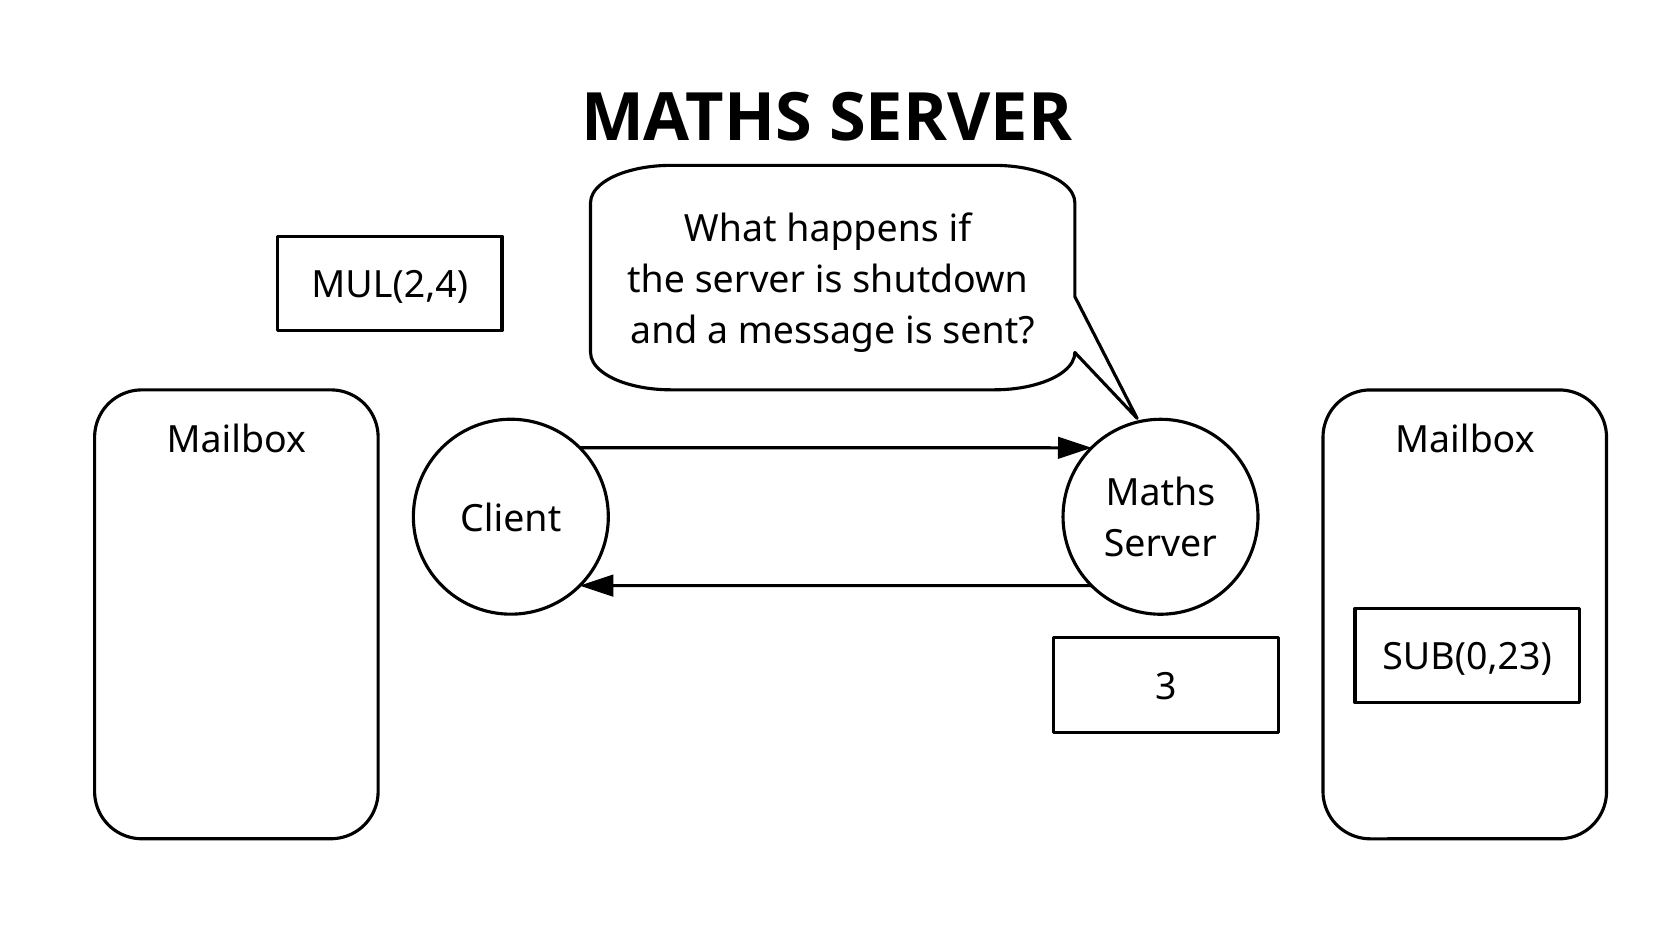

# MATHS SERVER
What happens if
the server is shutdown
and a message is sent?
MUL(2,4)
Mailbox
Mailbox
Client
Maths
Server
SUB(0,23)
3